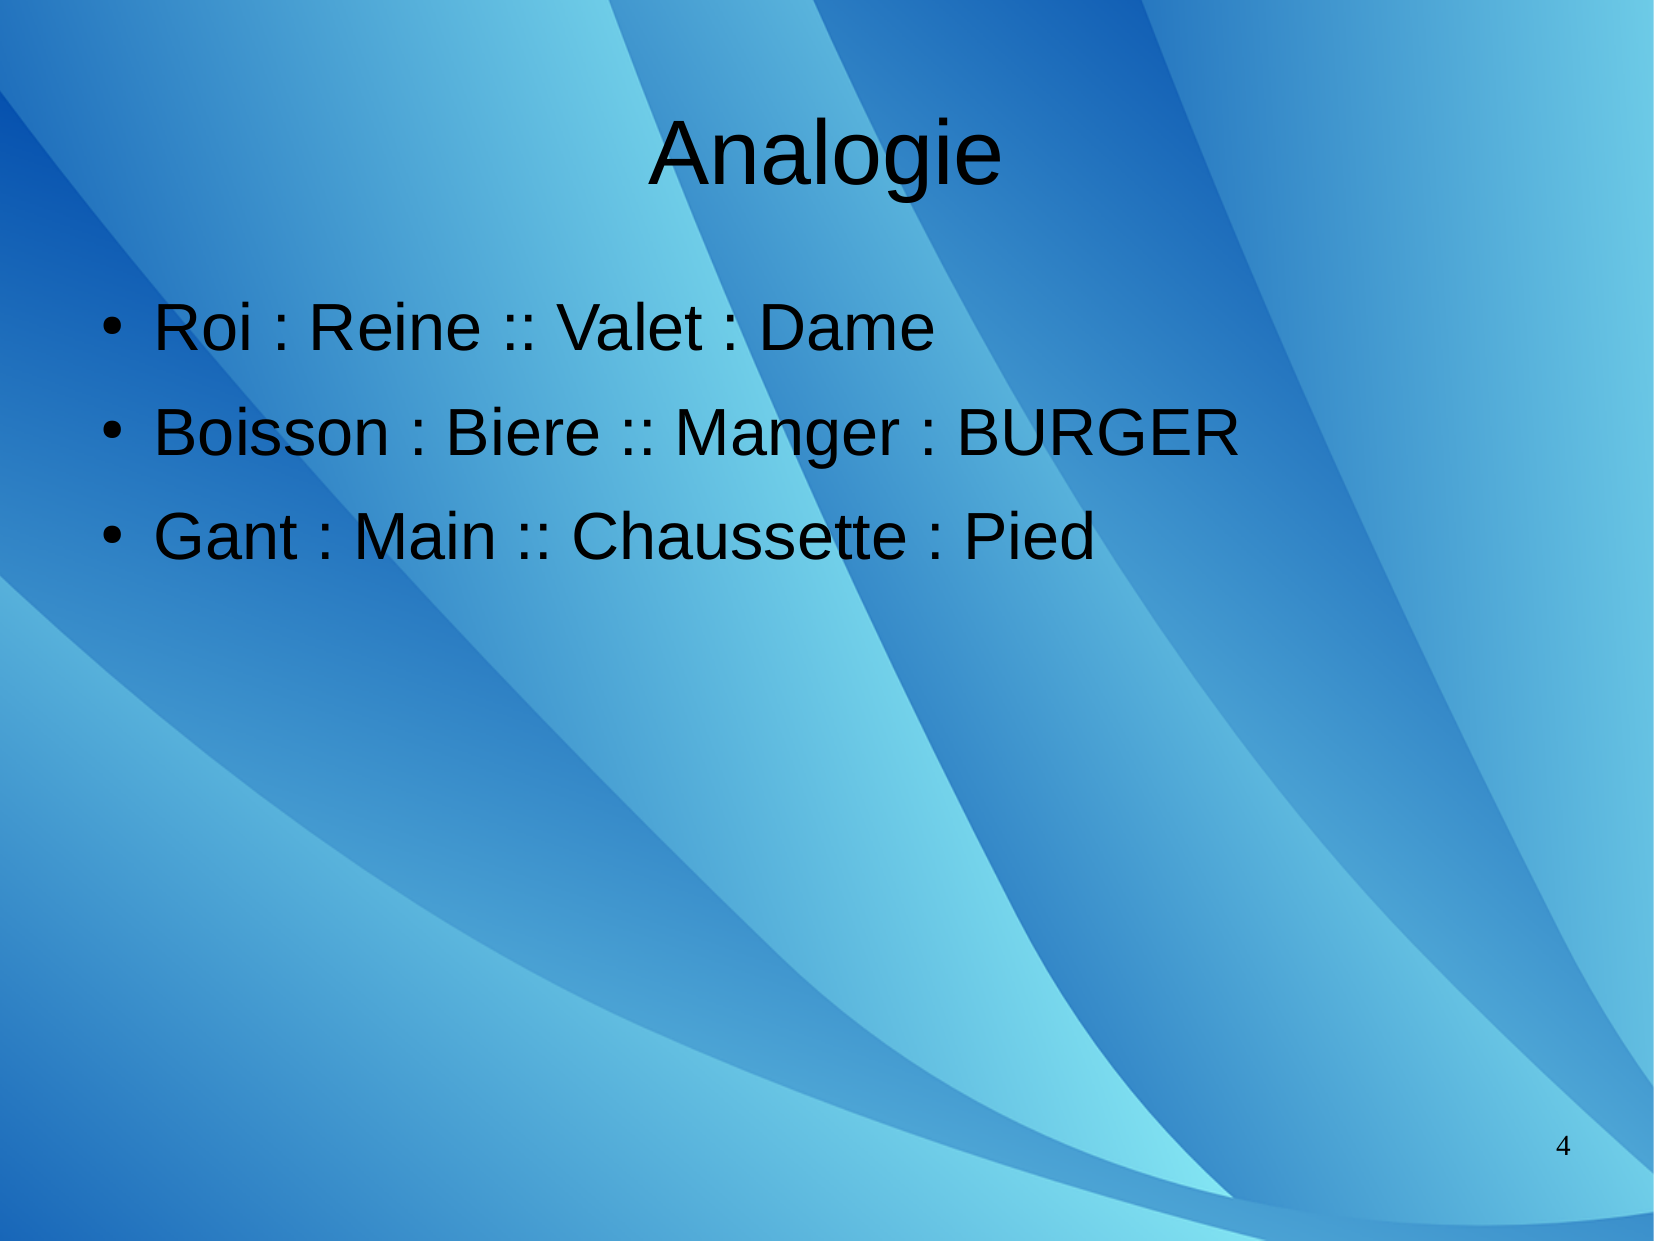

# Analogie
Roi : Reine :: Valet : Dame
Boisson : Biere :: Manger : BURGER
Gant : Main :: Chaussette : Pied
4